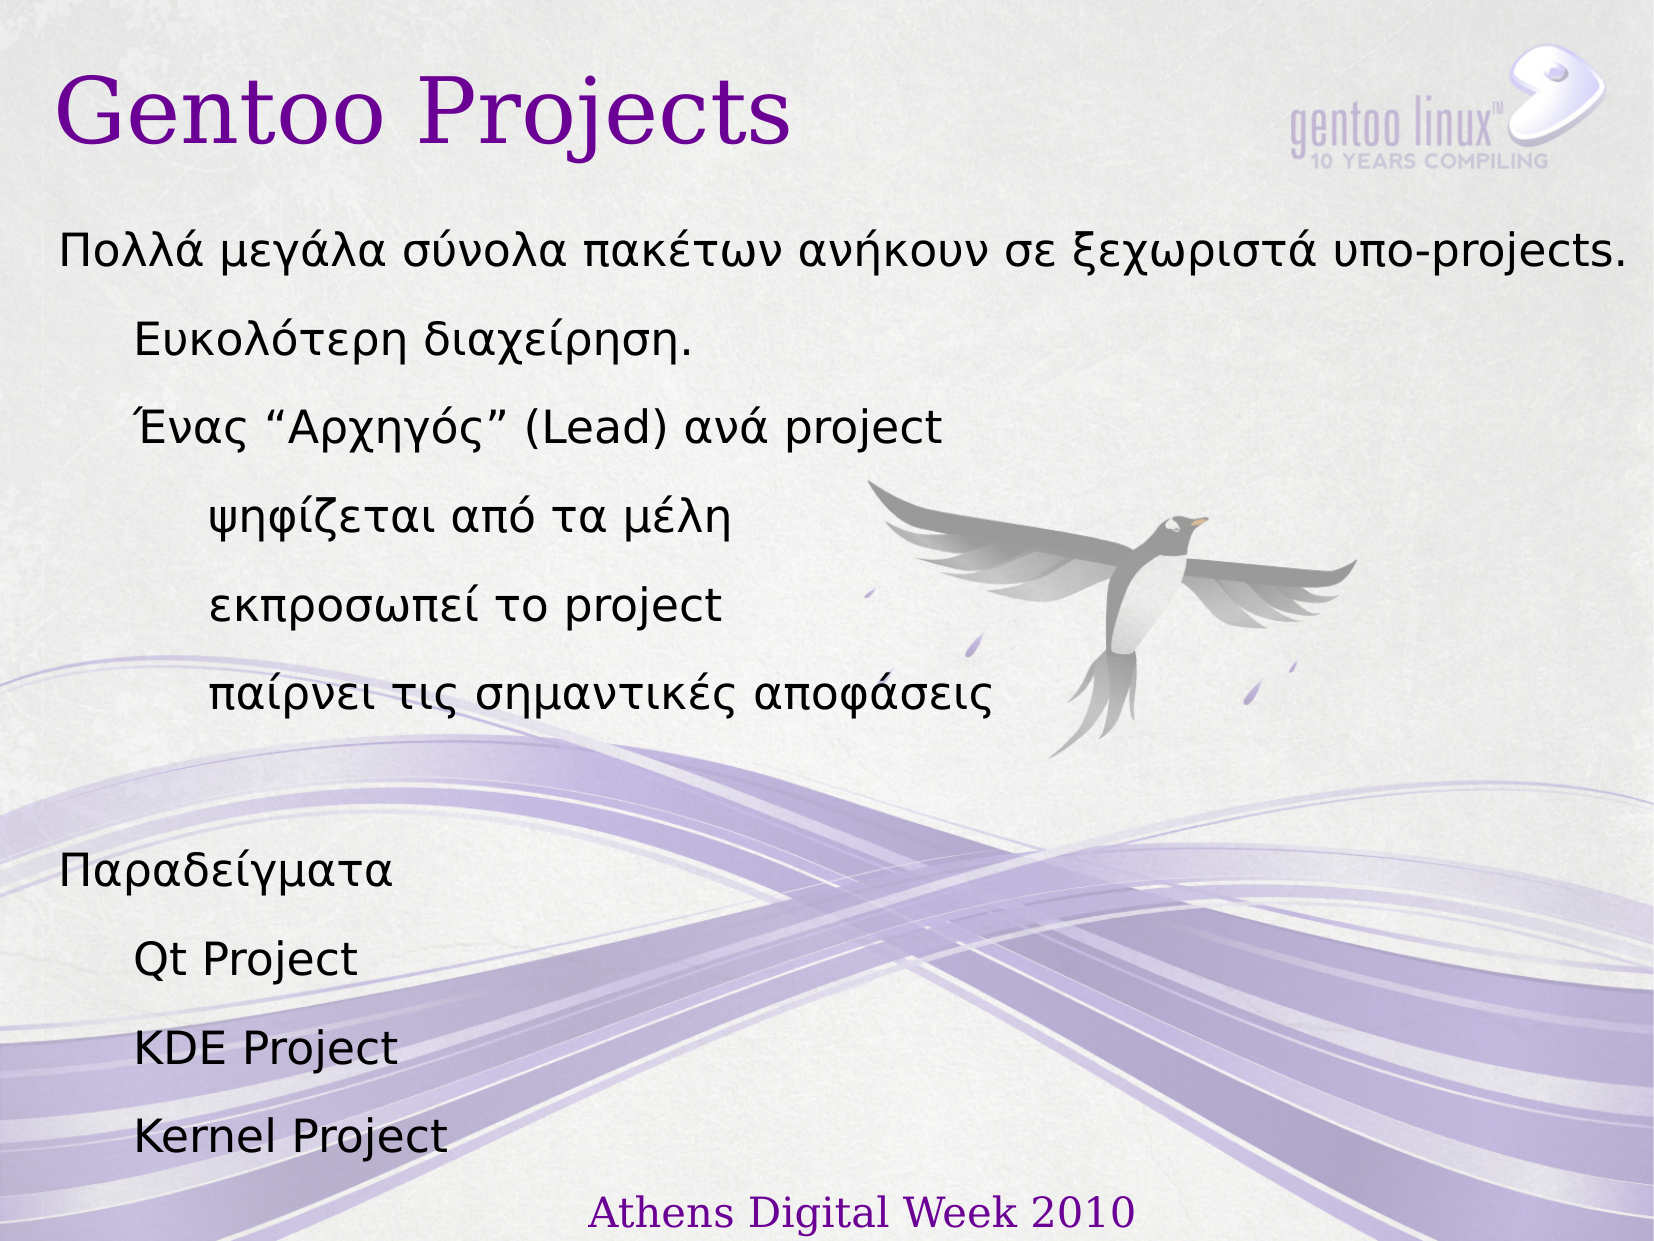

# Gentoo Projects
Πολλά μεγάλα σύνολα πακέτων ανήκουν σε ξεχωριστά υπο-projects.
	Ευκολότερη διαχείρηση.
	Ένας “Αρχηγός” (Lead) ανά project
		ψηφίζεται από τα μέλη
		εκπροσωπεί το project
		παίρνει τις σημαντικές αποφάσεις
Παραδείγματα
	Qt Project
	KDE Project
	Kernel Project
Athens Digital Week 2010